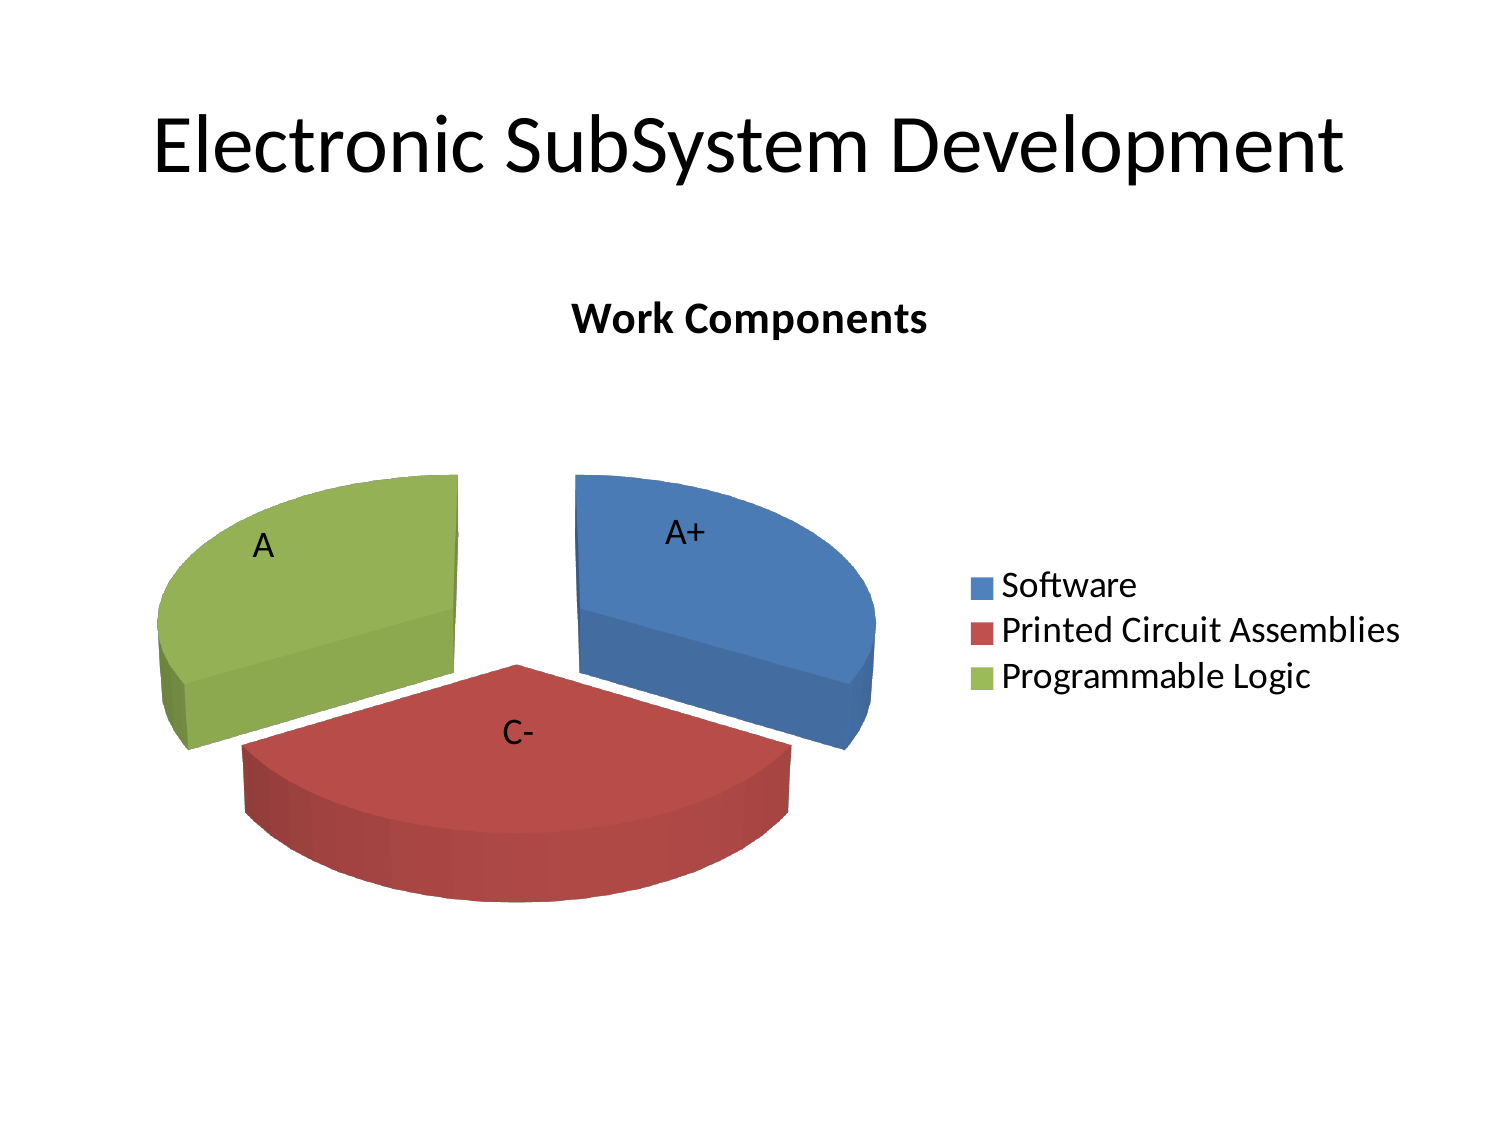

# Electronic SubSystem Development
[unsupported chart]
A+
A
C-